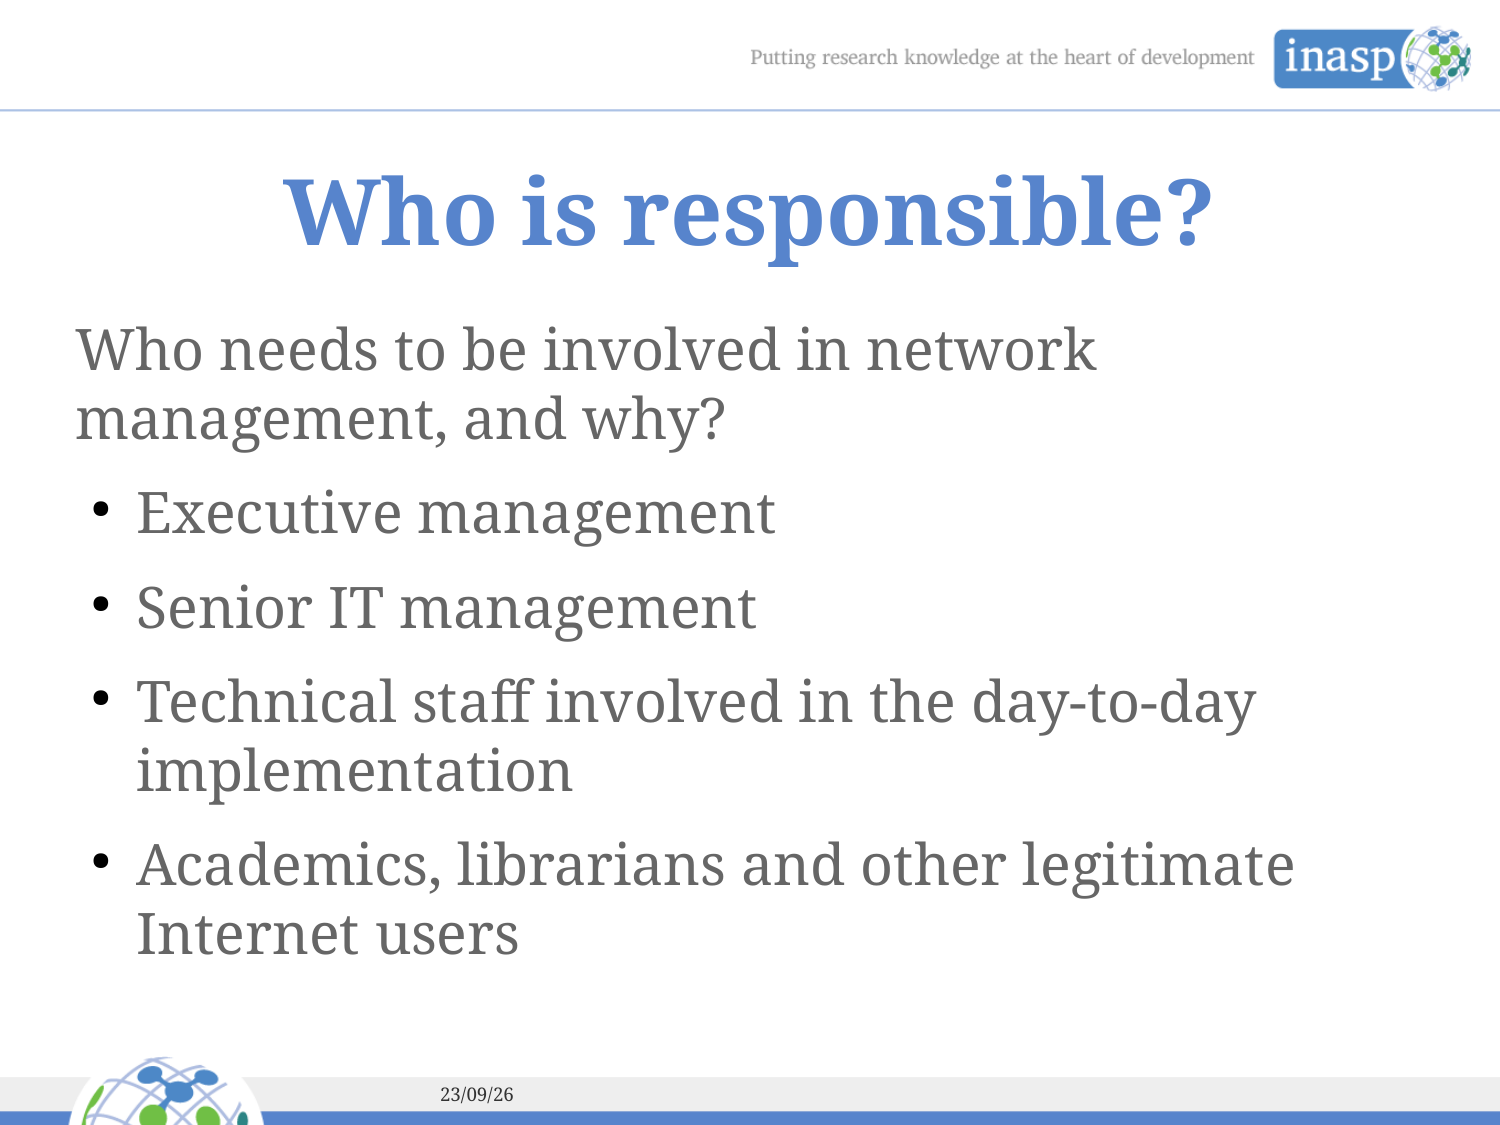

# Who is responsible?
Who needs to be involved in network management, and why?
Executive management
Senior IT management
Technical staff involved in the day-to-day implementation
Academics, librarians and other legitimate Internet users